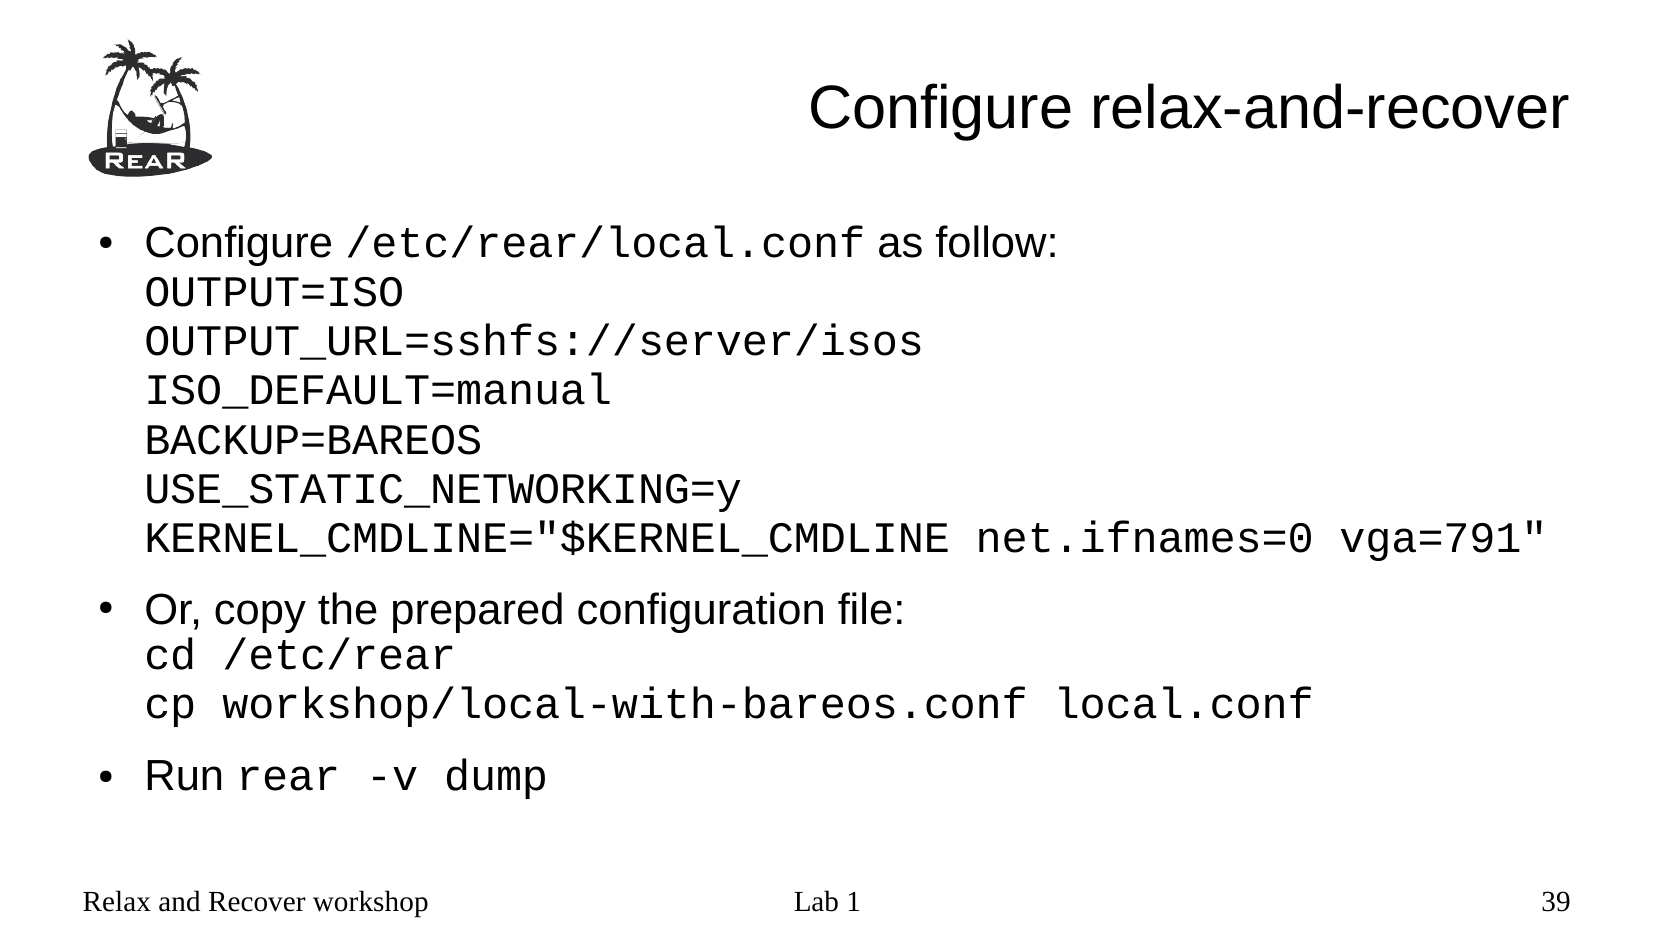

# Configure relax-and-recover
Configure /etc/rear/local.conf as follow:
OUTPUT=ISO
OUTPUT_URL=sshfs://server/isos
ISO_DEFAULT=manual
BACKUP=BAREOS
USE_STATIC_NETWORKING=y
KERNEL_CMDLINE="$KERNEL_CMDLINE net.ifnames=0 vga=791"
Or, copy the prepared configuration file:
cd /etc/rear
cp workshop/local-with-bareos.conf local.conf
Run rear -v dump
Relax and Recover workshop
Lab 1
39